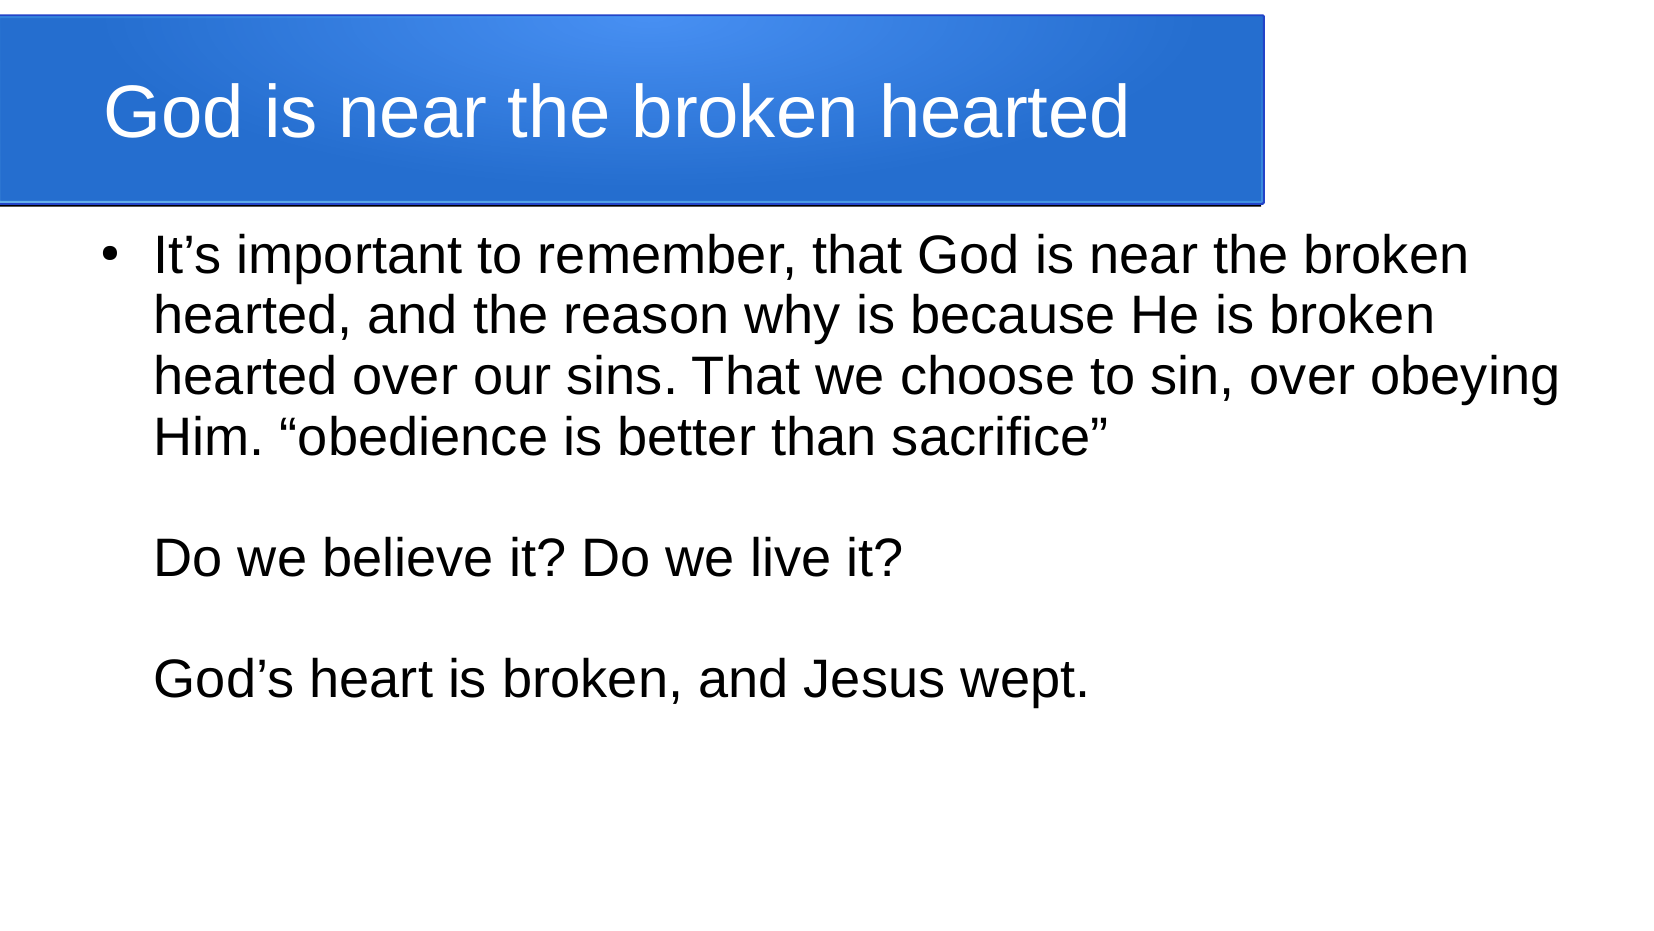

# God is near the broken hearted
It’s important to remember, that God is near the broken hearted, and the reason why is because He is broken hearted over our sins. That we choose to sin, over obeying Him. “obedience is better than sacrifice”
Do we believe it? Do we live it?
God’s heart is broken, and Jesus wept.